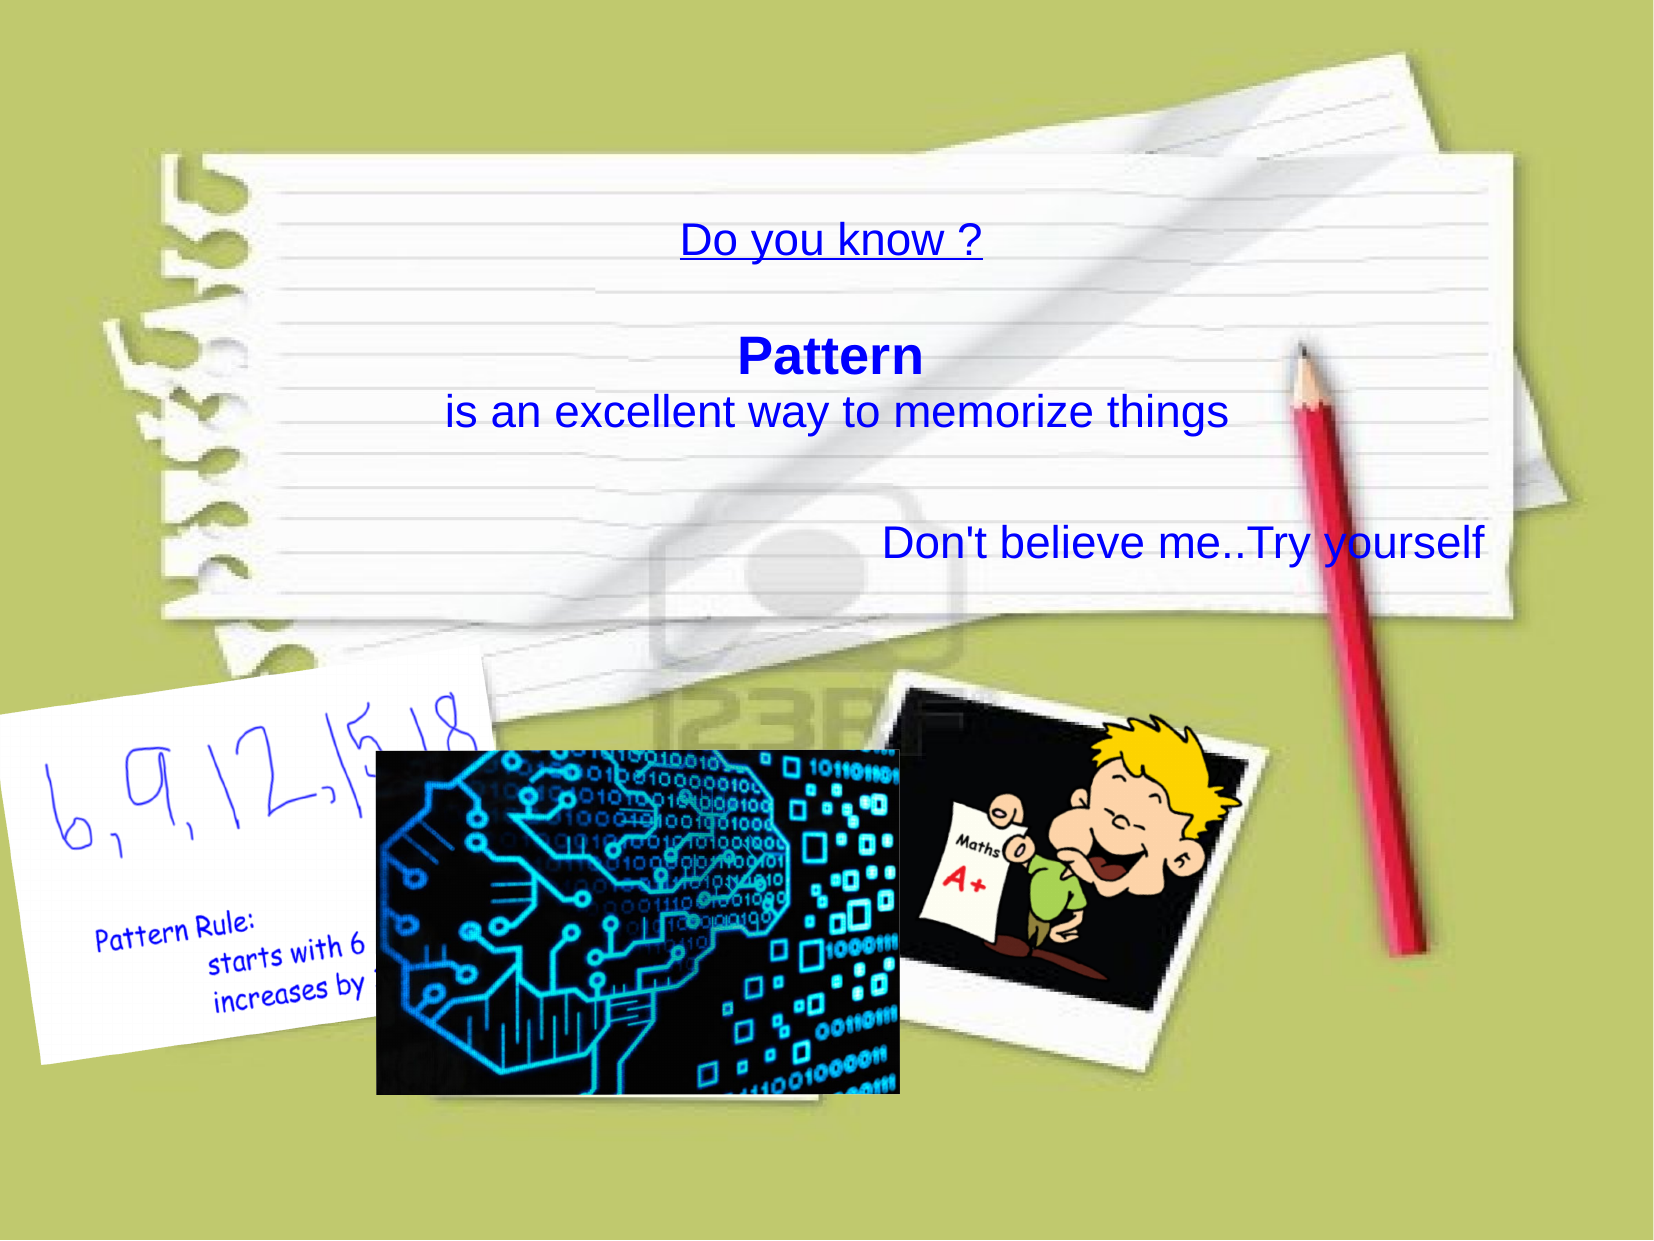

#
Do you know ?
Pattern
 is an excellent way to memorize things
Don't believe me..Try yourself